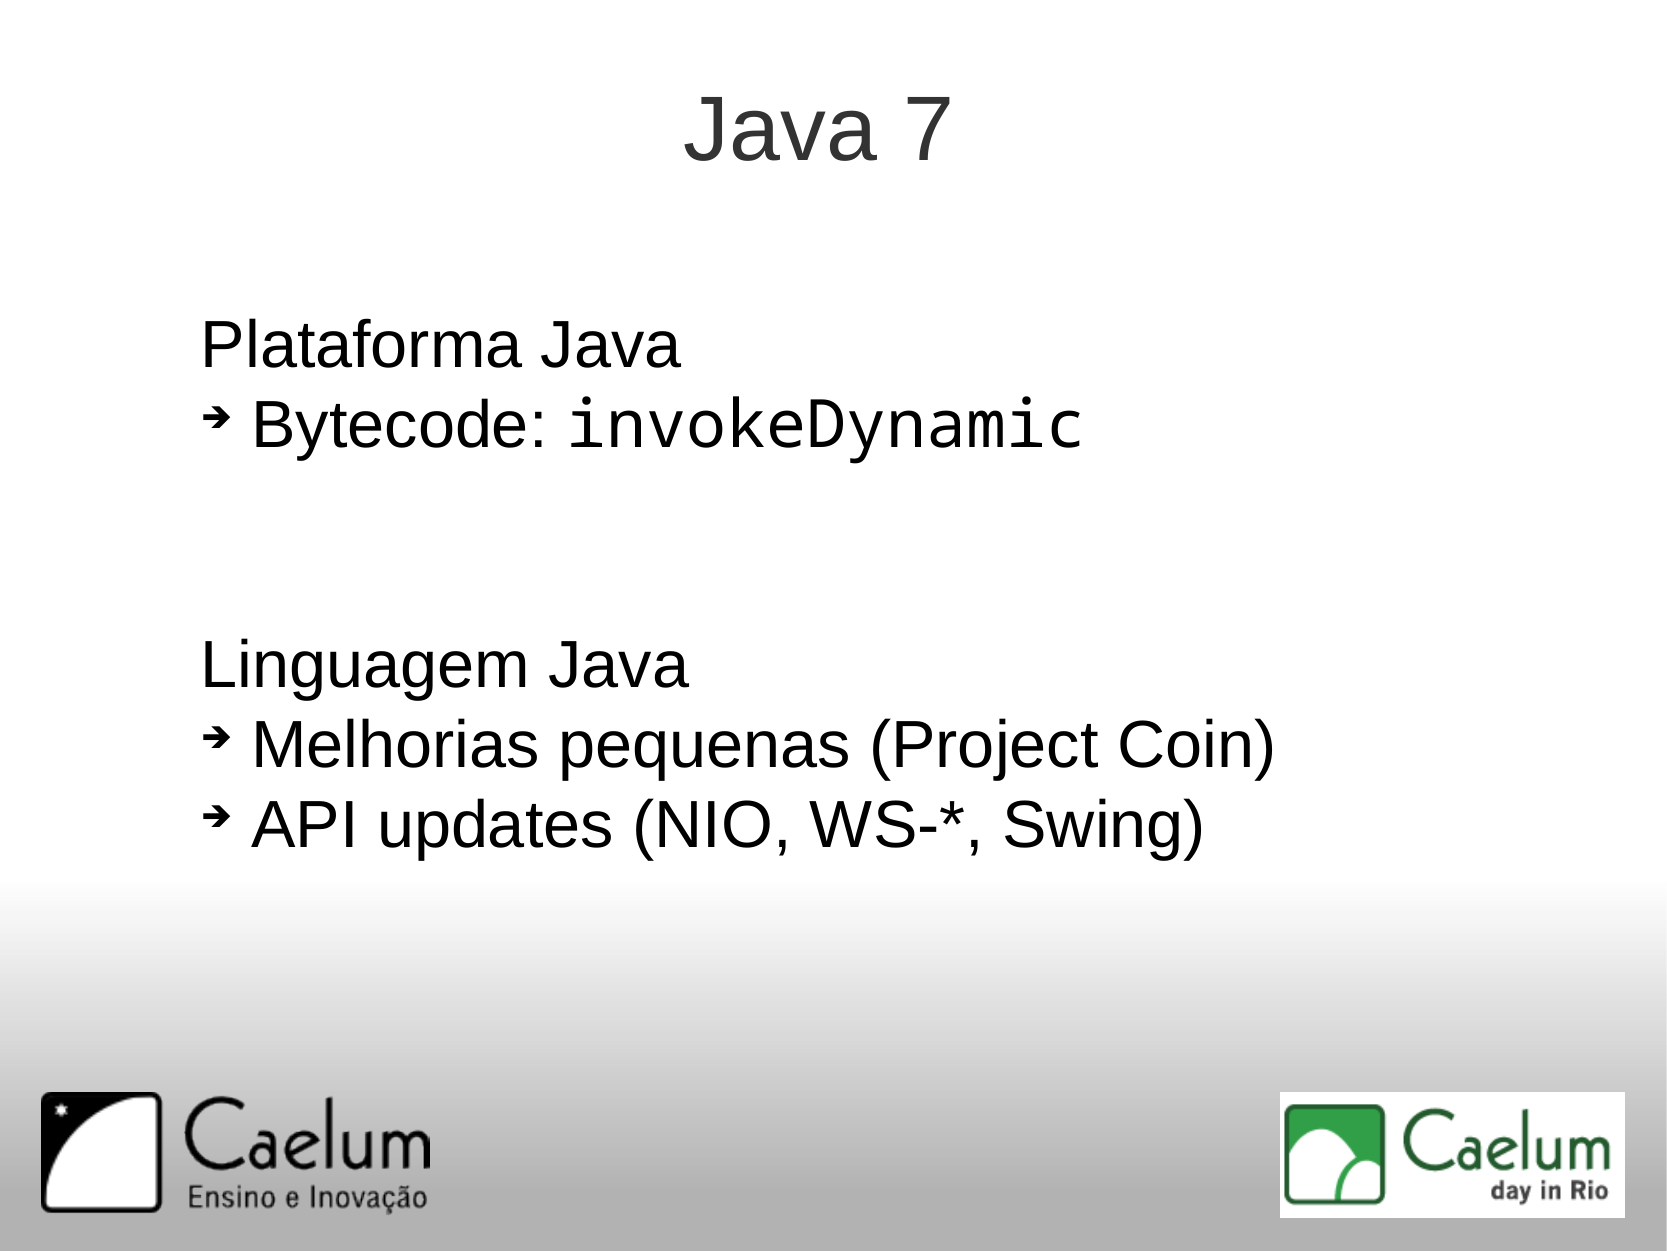

# Java 7
Plataforma Java
 Bytecode: invokeDynamic
Linguagem Java
 Melhorias pequenas (Project Coin)
 API updates (NIO, WS-*, Swing)